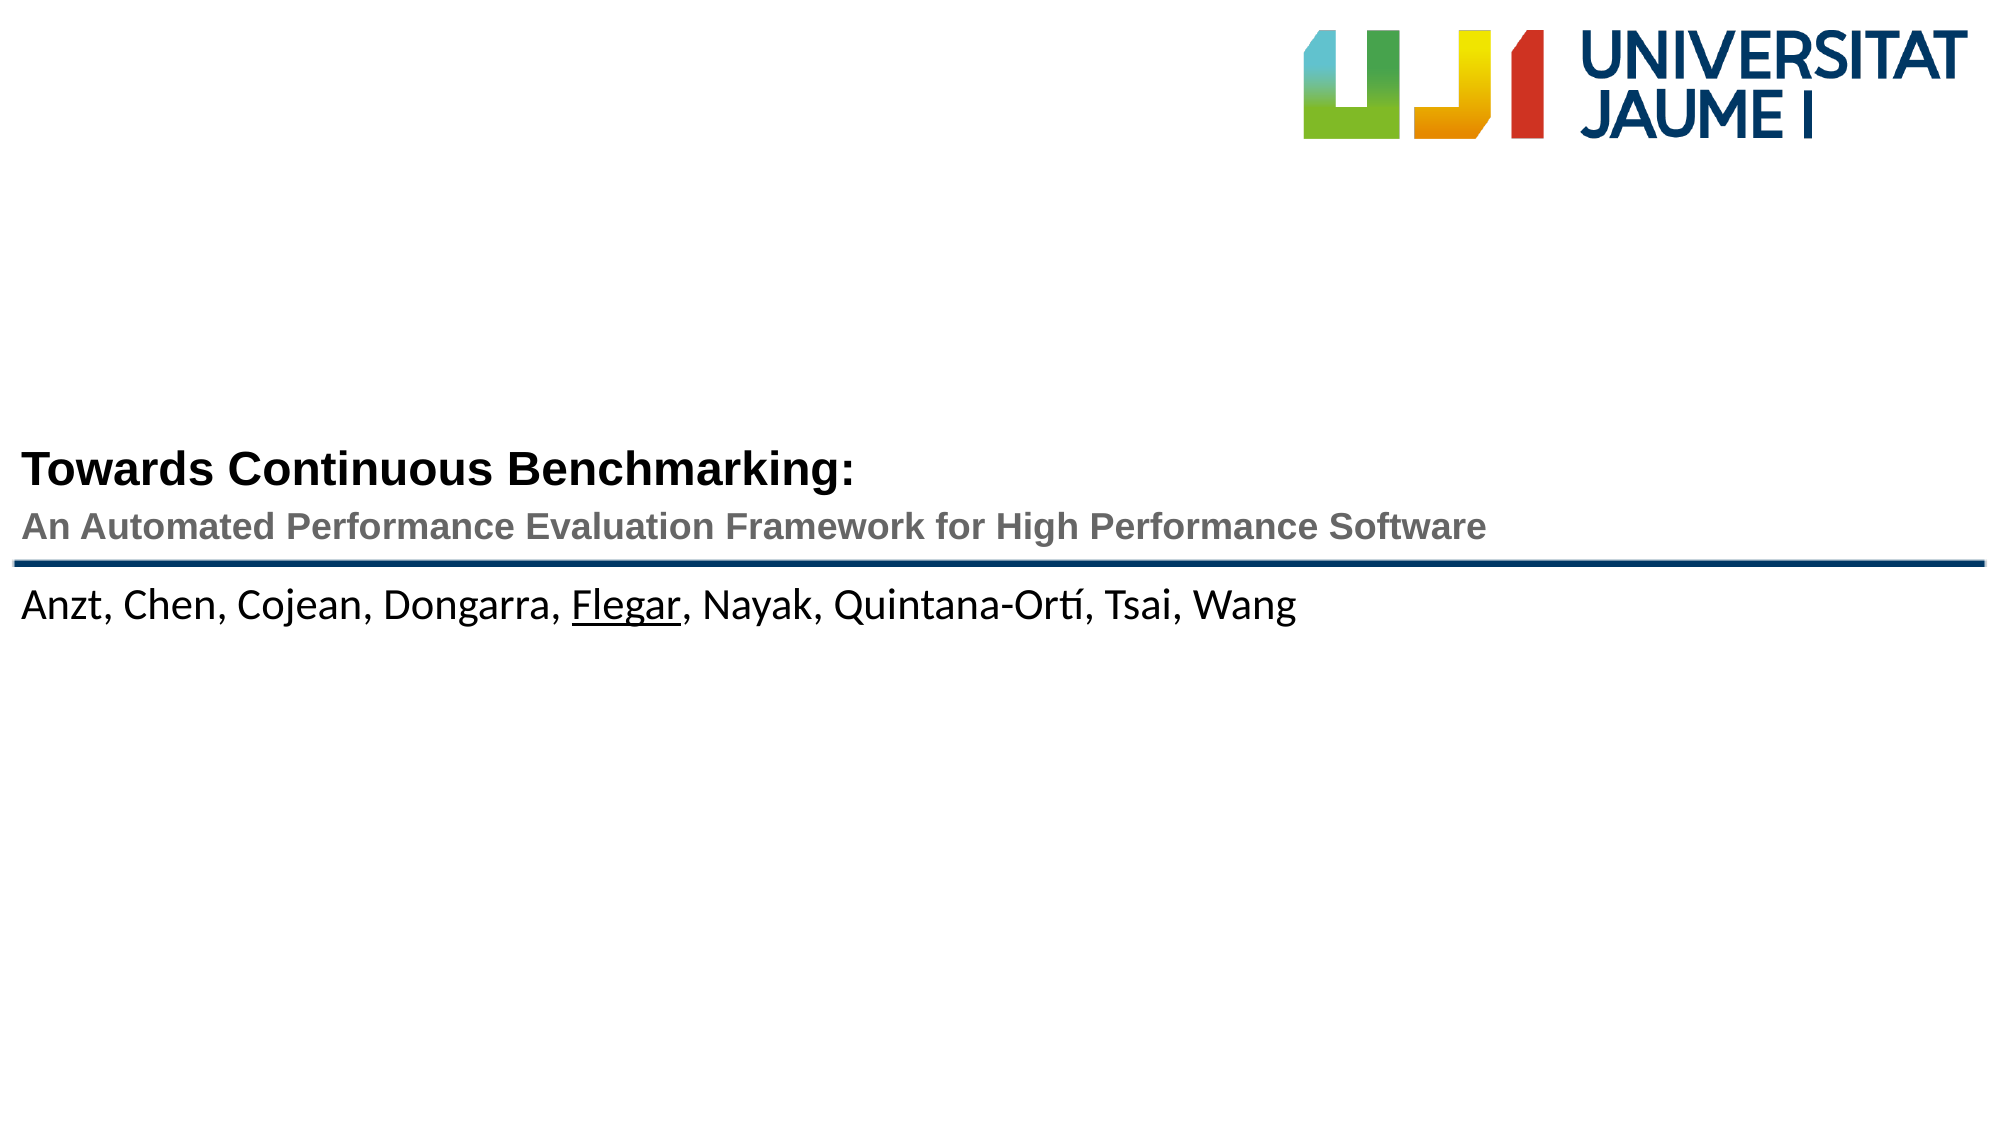

# Towards Continuous Benchmarking: An Automated Performance Evaluation Framework for High Performance Software
Anzt, Chen, Cojean, Dongarra, Flegar, Nayak, Quintana-Ortí, Tsai, Wang